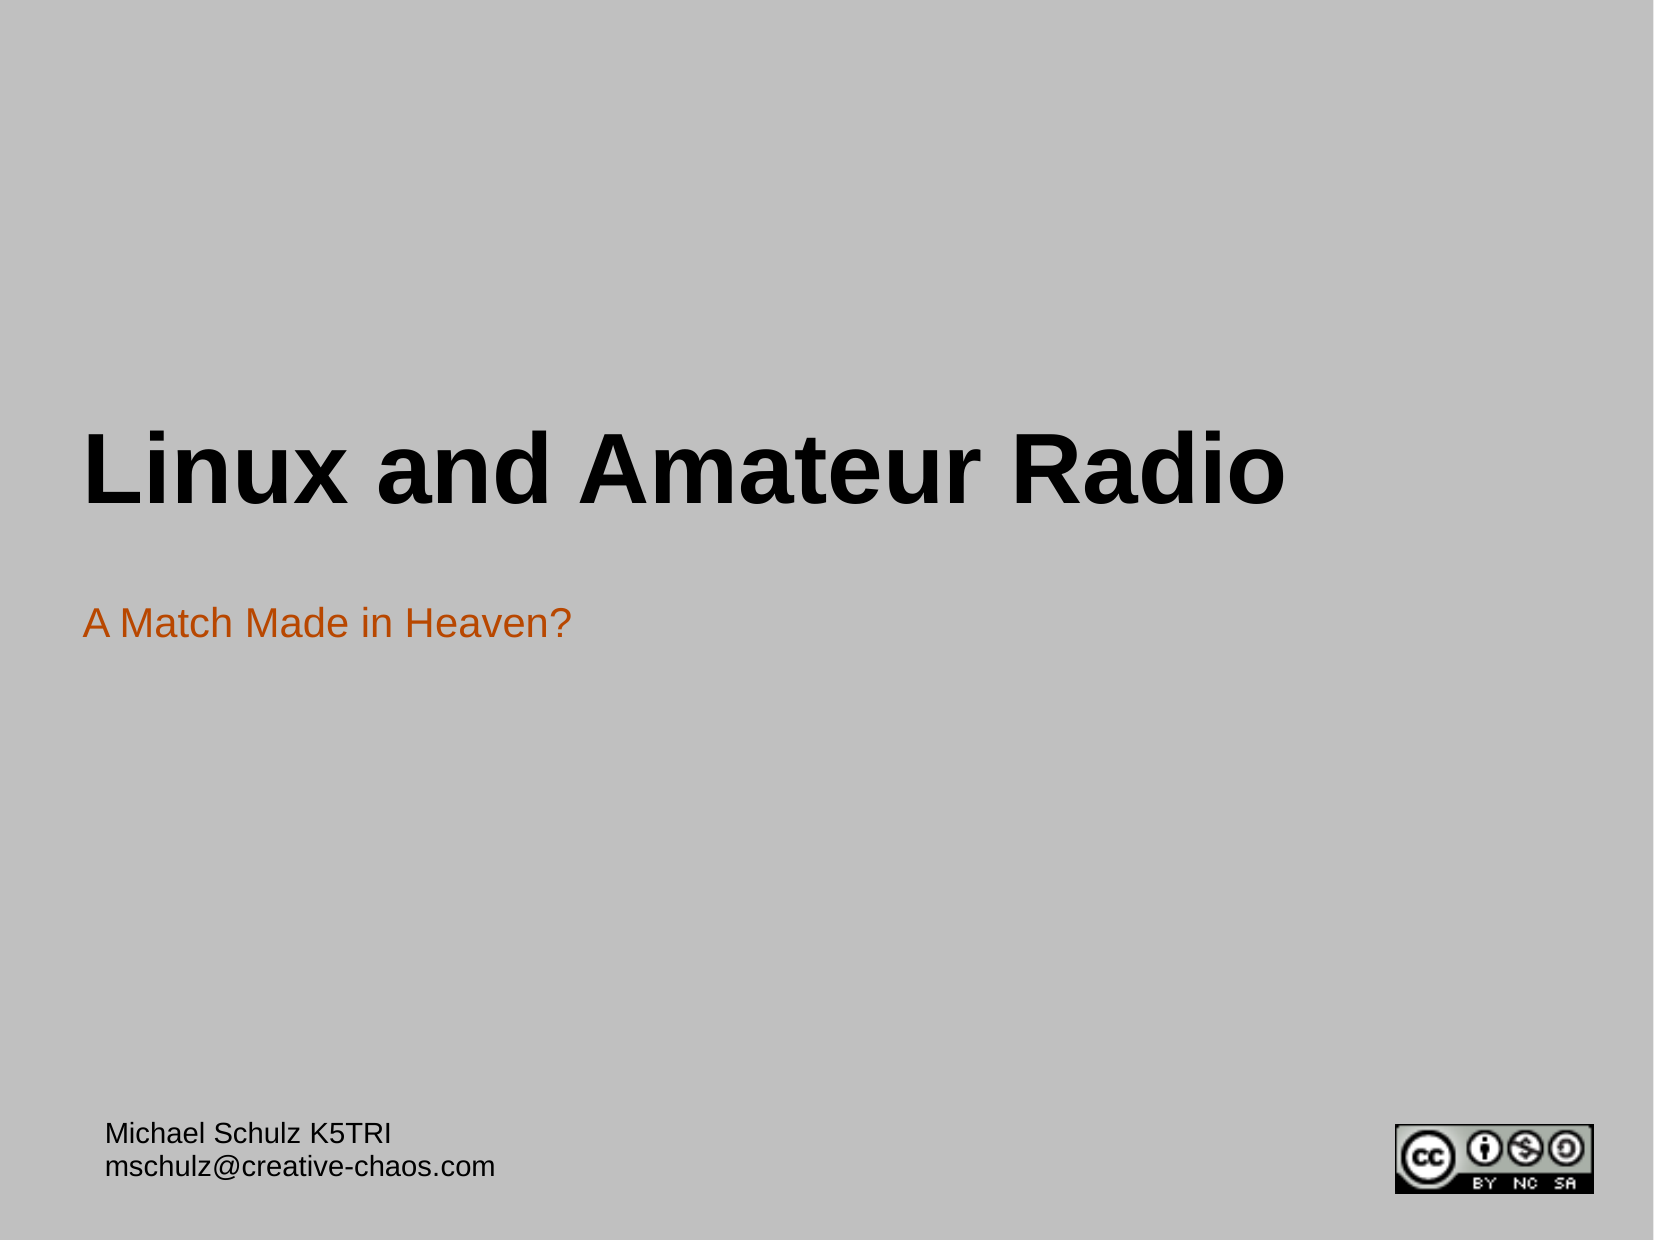

# Linux and Amateur Radio
A Match Made in Heaven?
Michael Schulz K5TRI
mschulz@creative-chaos.com